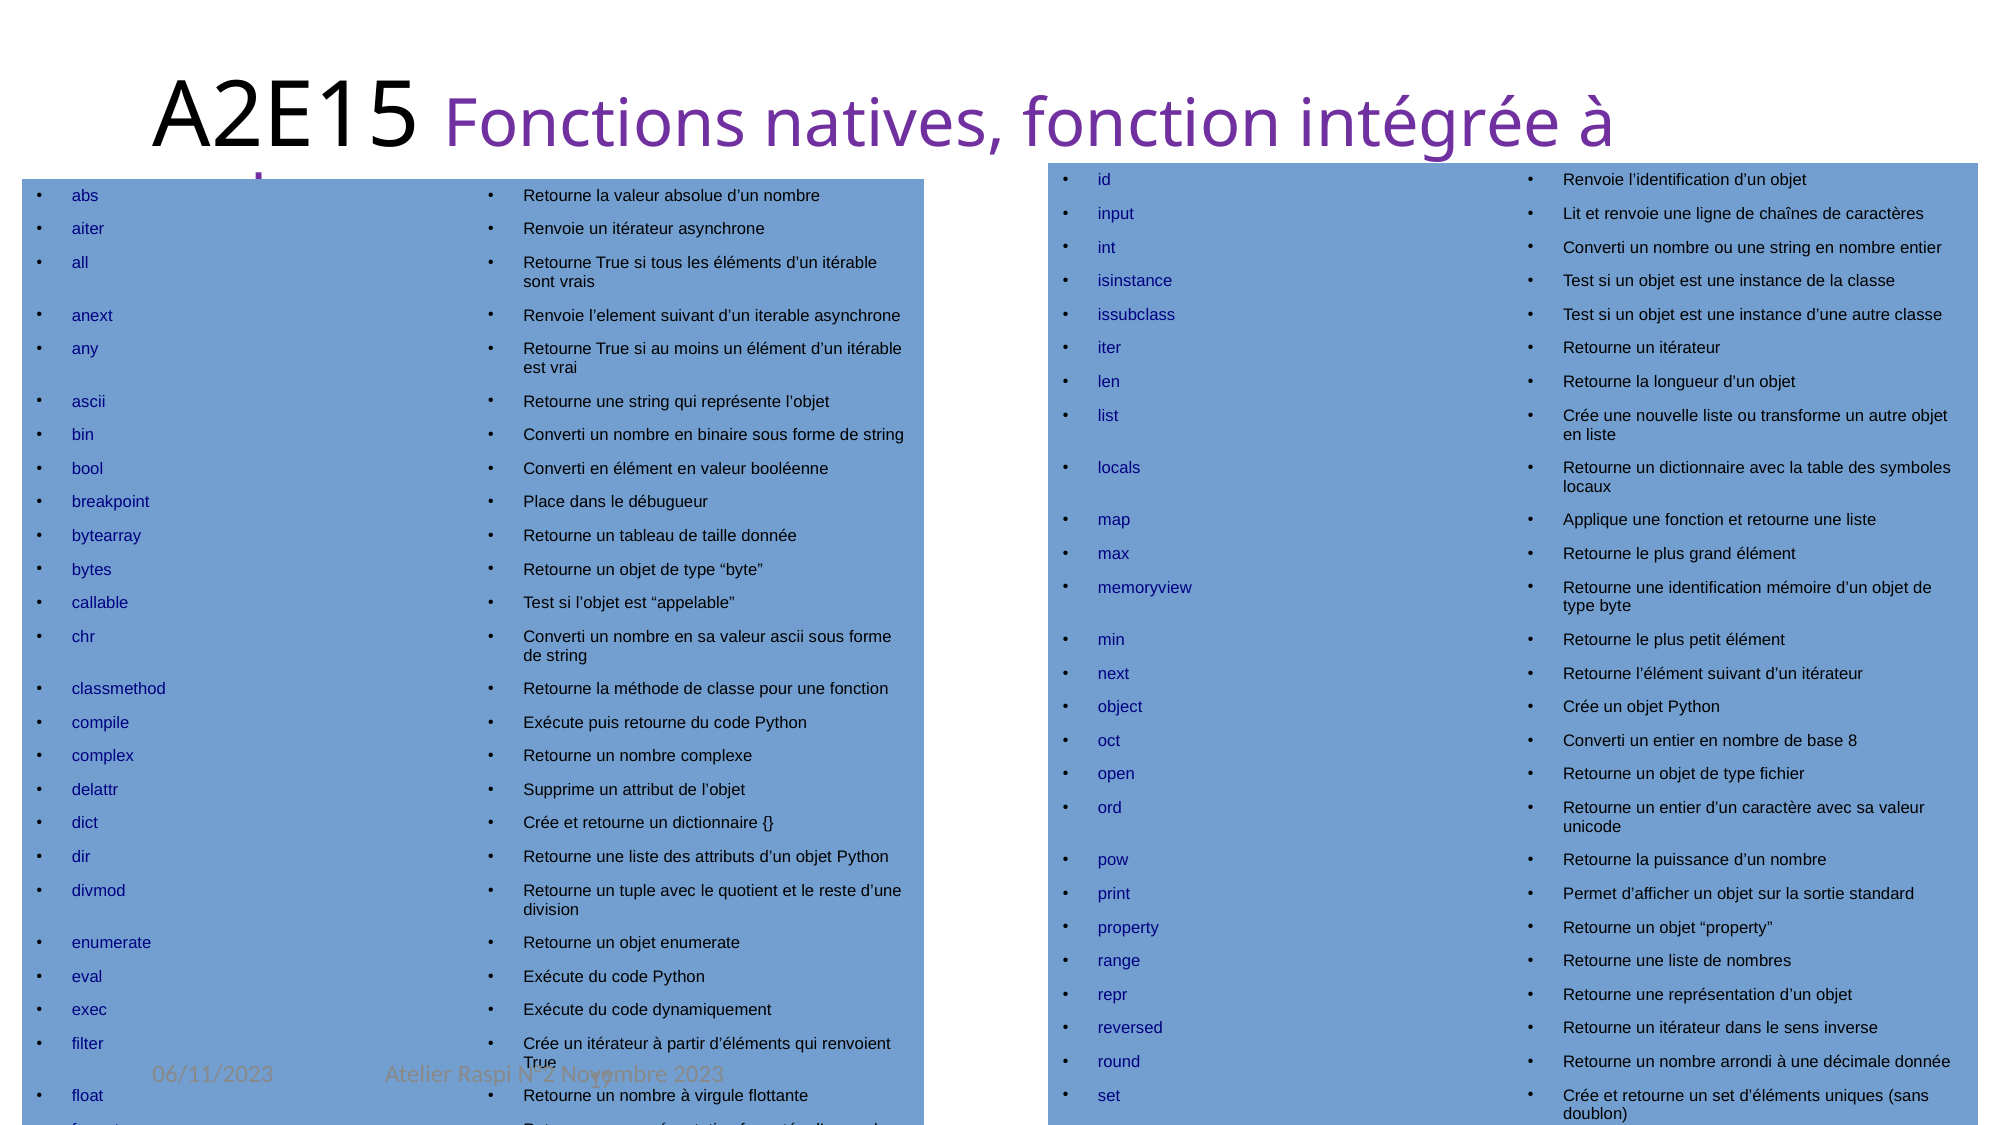

A2E15 Fonctions natives, fonction intégrée à python
| id | Renvoie l’identification d’un objet |
| --- | --- |
| input | Lit et renvoie une ligne de chaînes de caractères |
| int | Converti un nombre ou une string en nombre entier |
| isinstance | Test si un objet est une instance de la classe |
| issubclass | Test si un objet est une instance d’une autre classe |
| iter | Retourne un itérateur |
| len | Retourne la longueur d’un objet |
| list | Crée une nouvelle liste ou transforme un autre objet en liste |
| locals | Retourne un dictionnaire avec la table des symboles locaux |
| map | Applique une fonction et retourne une liste |
| max | Retourne le plus grand élément |
| memoryview | Retourne une identification mémoire d’un objet de type byte |
| min | Retourne le plus petit élément |
| next | Retourne l’élément suivant d’un itérateur |
| object | Crée un objet Python |
| oct | Converti un entier en nombre de base 8 |
| open | Retourne un objet de type fichier |
| ord | Retourne un entier d’un caractère avec sa valeur unicode |
| pow | Retourne la puissance d’un nombre |
| print | Permet d’afficher un objet sur la sortie standard |
| property | Retourne un objet “property” |
| range | Retourne une liste de nombres |
| repr | Retourne une représentation d’un objet |
| reversed | Retourne un itérateur dans le sens inverse |
| round | Retourne un nombre arrondi à une décimale donnée |
| set | Crée et retourne un set d’éléments uniques (sans doublon) |
| setattr | Défini la valeur d’un attribut de l’objet |
| slice | Coupe et retourne un objet |
| sorted | Trie et retourne un itérable |
| staticmethod | Transforme une méthode en une méthode statique |
| str | Retourne une chaîne de caractères |
| sum | Fait la somme des elements d’un iterable |
| super | Retourne un objet proxy de la classe |
| tuple | Crée et retourne un tuple |
| type | Retourne le type d’un objet Python |
| vars | Retourne l’attribut \_\_dict\_\_ |
| zip | Prend des itérables et retourne une liste de tuples |
| \_\_import\_\_ | Fonction appelé par l’instruction import |
| abs | Retourne la valeur absolue d’un nombre |
| --- | --- |
| aiter | Renvoie un itérateur asynchrone |
| all | Retourne True si tous les éléments d’un itérable sont vrais |
| anext | Renvoie l’element suivant d’un iterable asynchrone |
| any | Retourne True si au moins un élément d’un itérable est vrai |
| ascii | Retourne une string qui représente l’objet |
| bin | Converti un nombre en binaire sous forme de string |
| bool | Converti en élément en valeur booléenne |
| breakpoint | Place dans le débugueur |
| bytearray | Retourne un tableau de taille donnée |
| bytes | Retourne un objet de type “byte” |
| callable | Test si l’objet est “appelable” |
| chr | Converti un nombre en sa valeur ascii sous forme de string |
| classmethod | Retourne la méthode de classe pour une fonction |
| compile | Exécute puis retourne du code Python |
| complex | Retourne un nombre complexe |
| delattr | Supprime un attribut de l’objet |
| dict | Crée et retourne un dictionnaire {} |
| dir | Retourne une liste des attributs d’un objet Python |
| divmod | Retourne un tuple avec le quotient et le reste d’une division |
| enumerate | Retourne un objet enumerate |
| eval | Exécute du code Python |
| exec | Exécute du code dynamiquement |
| filter | Crée un itérateur à partir d’éléments qui renvoient True |
| float | Retourne un nombre à virgule flottante |
| format | Retourne une représentation formatée d’une valeur |
| frozenset | Retourne un objet immutable fronzenset |
| getattr | Retourne la valeur de l’attribut nommé d’un objet |
| globals | Retourne un dictionnaire avec la table des symboles globaux |
| hasattr | Test si la l’objet a l’attribut ou pas |
| hash | Retourne un entier avec la valeur de hachage d’un objet |
| help | Appelle l’aide native de Python |
| hex | Converti un entier en nombre de base hexadécimale |
06/11/2023
Atelier Raspi N°2 Novembre 2023